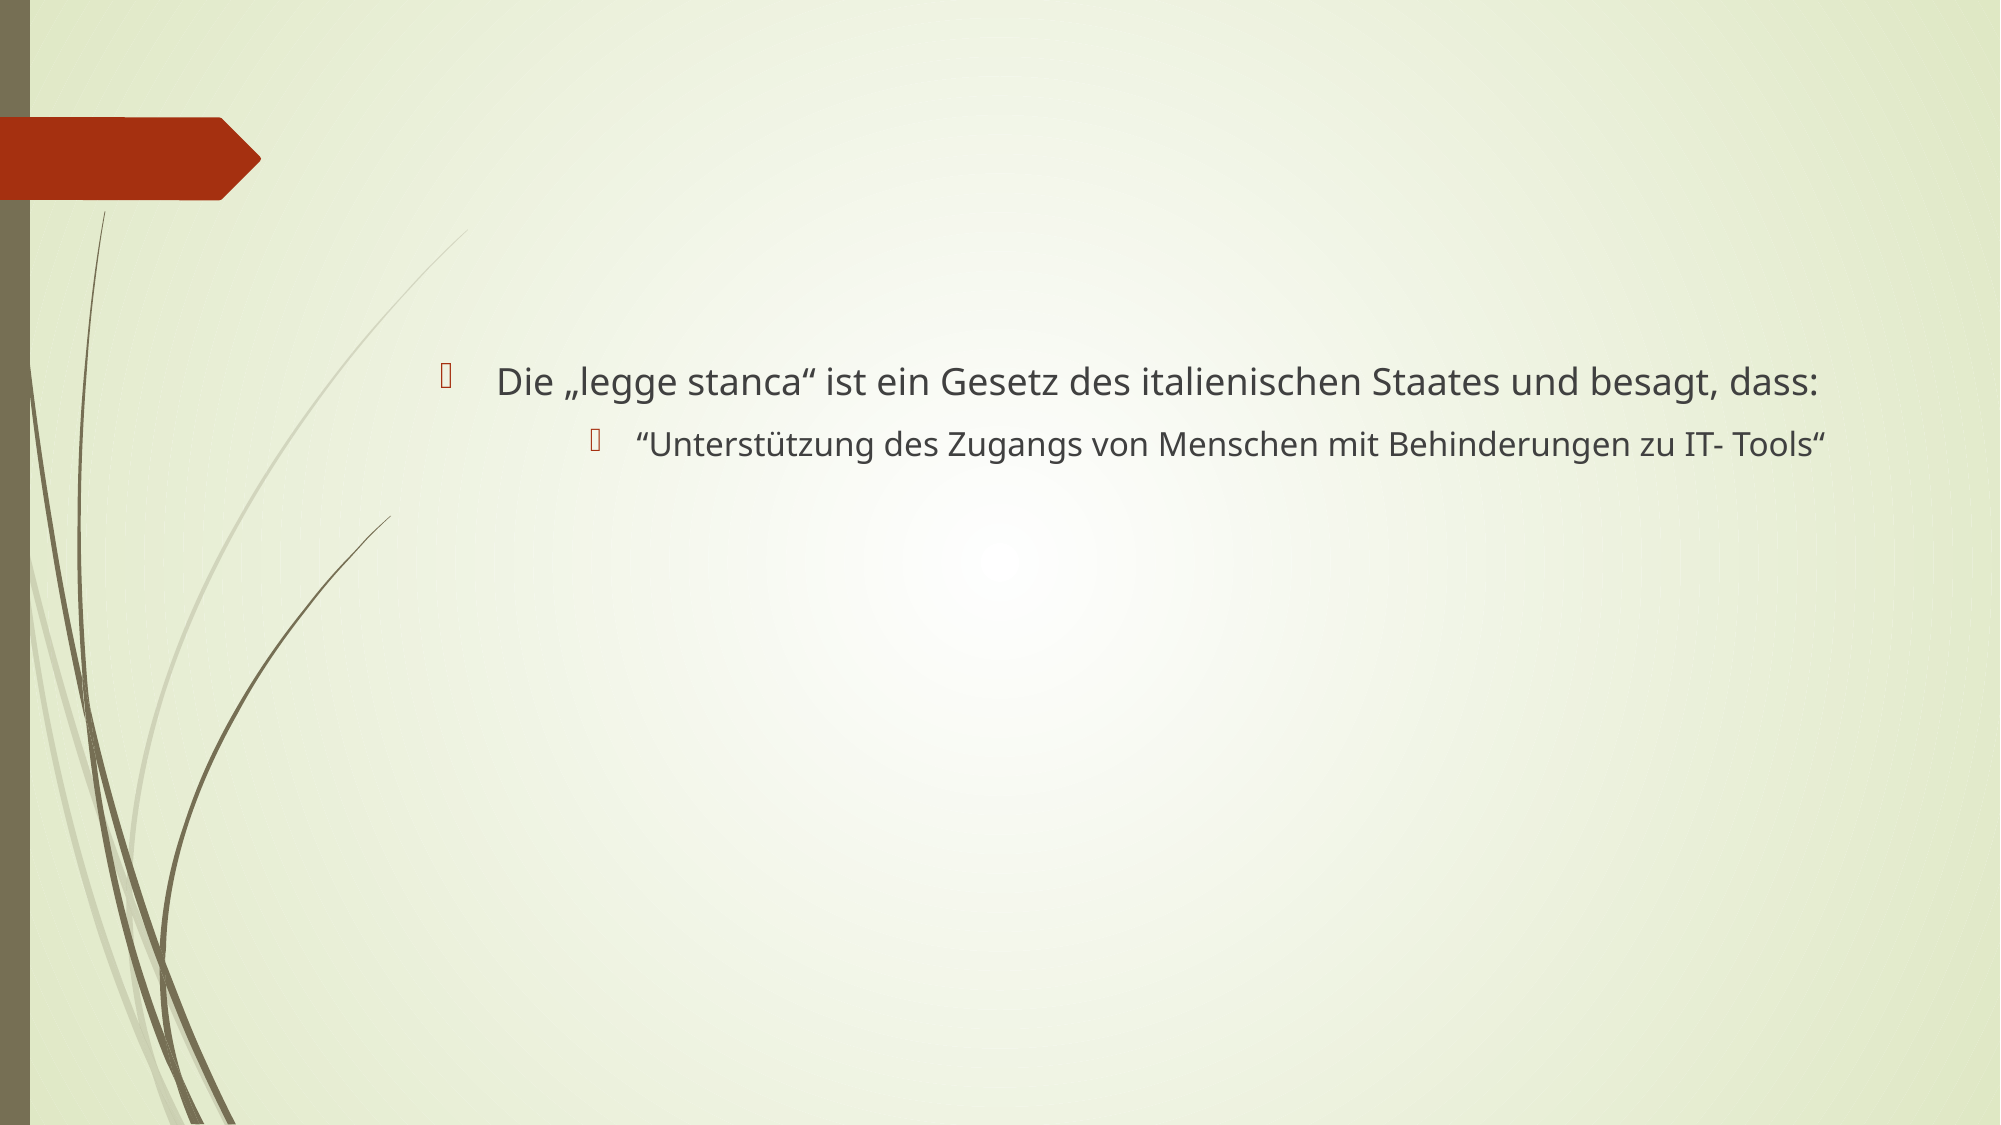

#
Die „legge stanca“ ist ein Gesetz des italienischen Staates und besagt, dass:
“Unterstützung des Zugangs von Menschen mit Behinderungen zu IT- Tools“